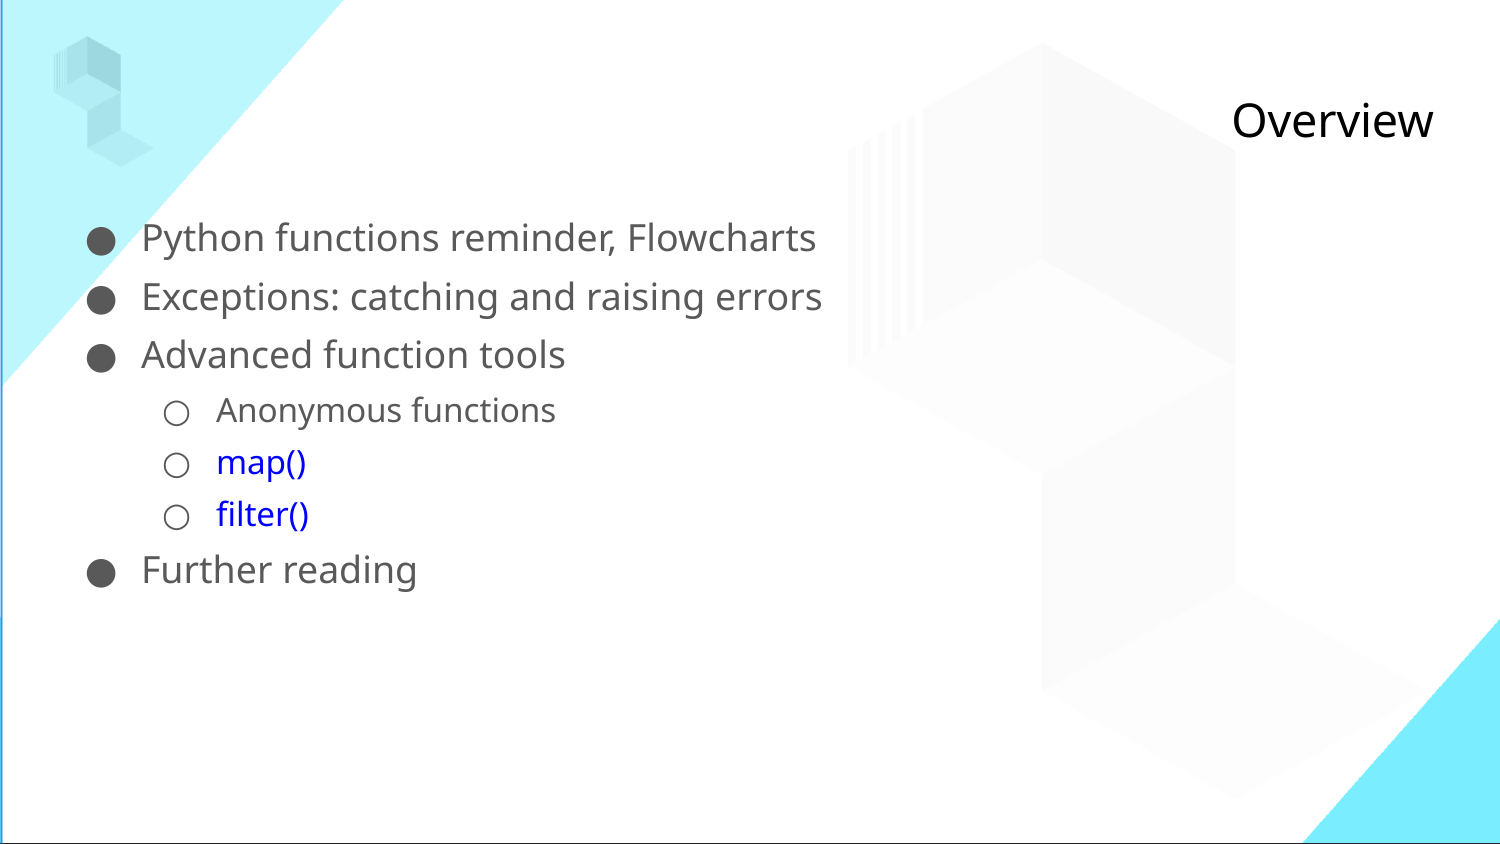

# Overview
Python functions reminder, Flowcharts
Exceptions: catching and raising errors
Advanced function tools
Anonymous functions
map()
filter()
Further reading